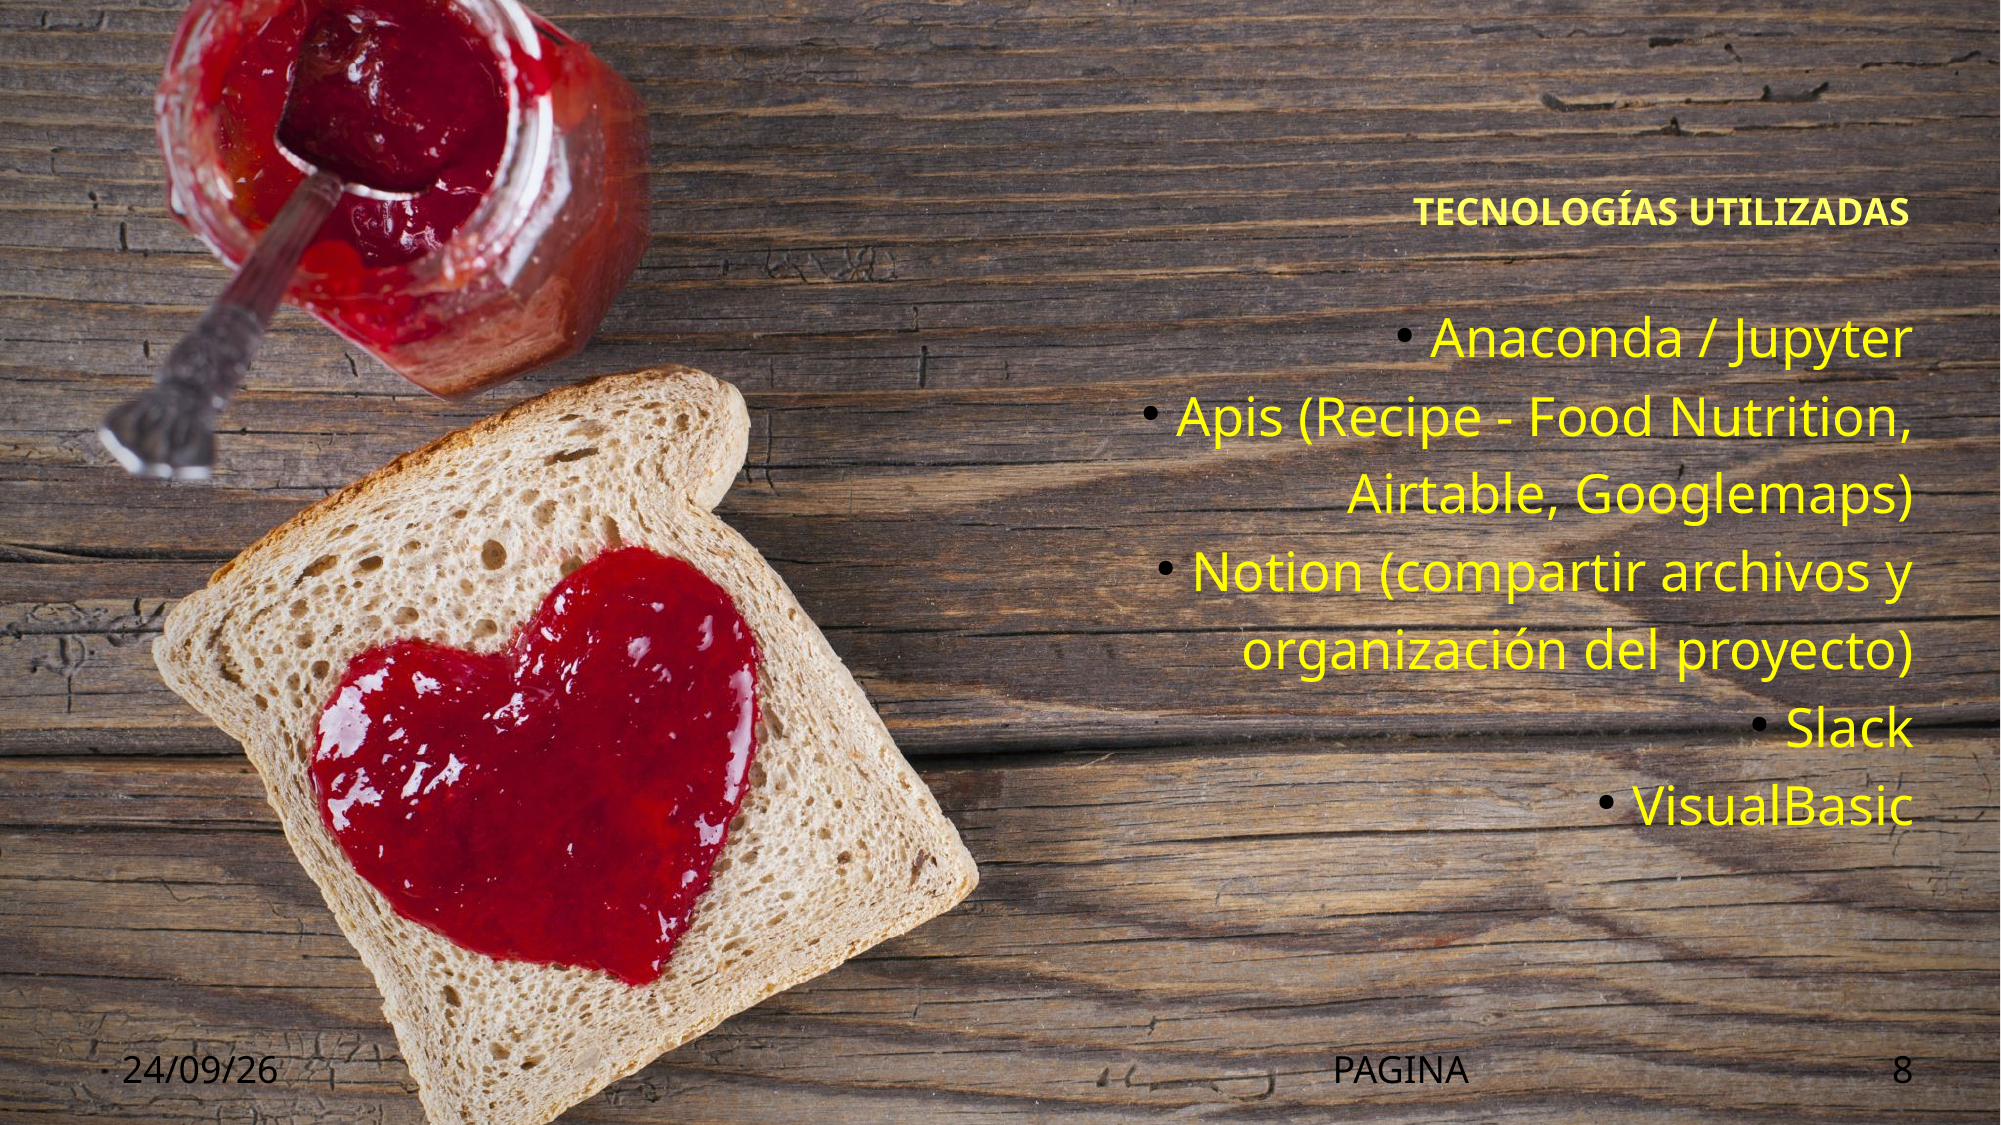

TECNOLOGÍAS UTILIZADAS
# Anaconda / Jupyter
Apis (Recipe - Food Nutrition, Airtable, Googlemaps)
Notion (compartir archivos y organización del proyecto)
Slack
VisualBasic
PAGINA